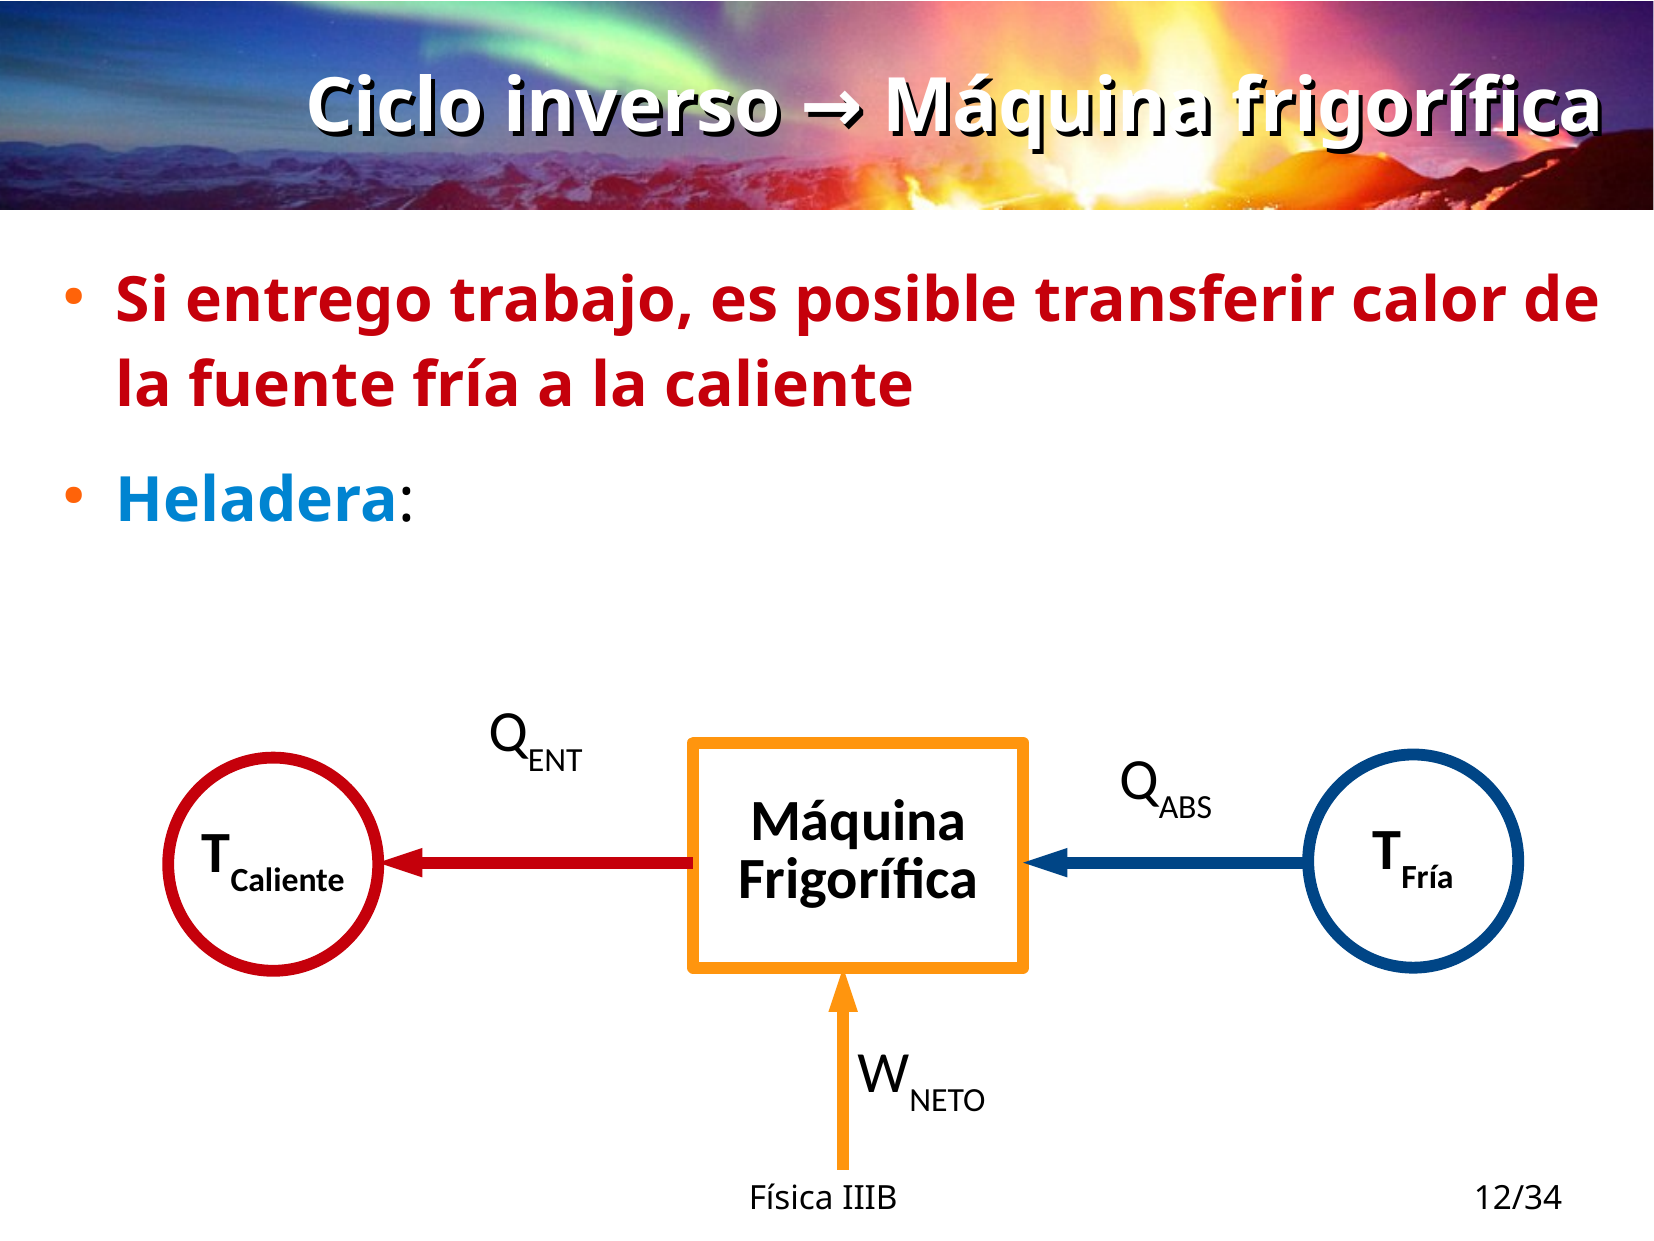

# Ciclo inverso → Máquina frigorífica
Si entrego trabajo, es posible transferir calor de la fuente fría a la caliente
Heladera:
Máquina
Frigorífica
TFría
TCaliente
QENT
QABS
WNETO
Física IIIB
12